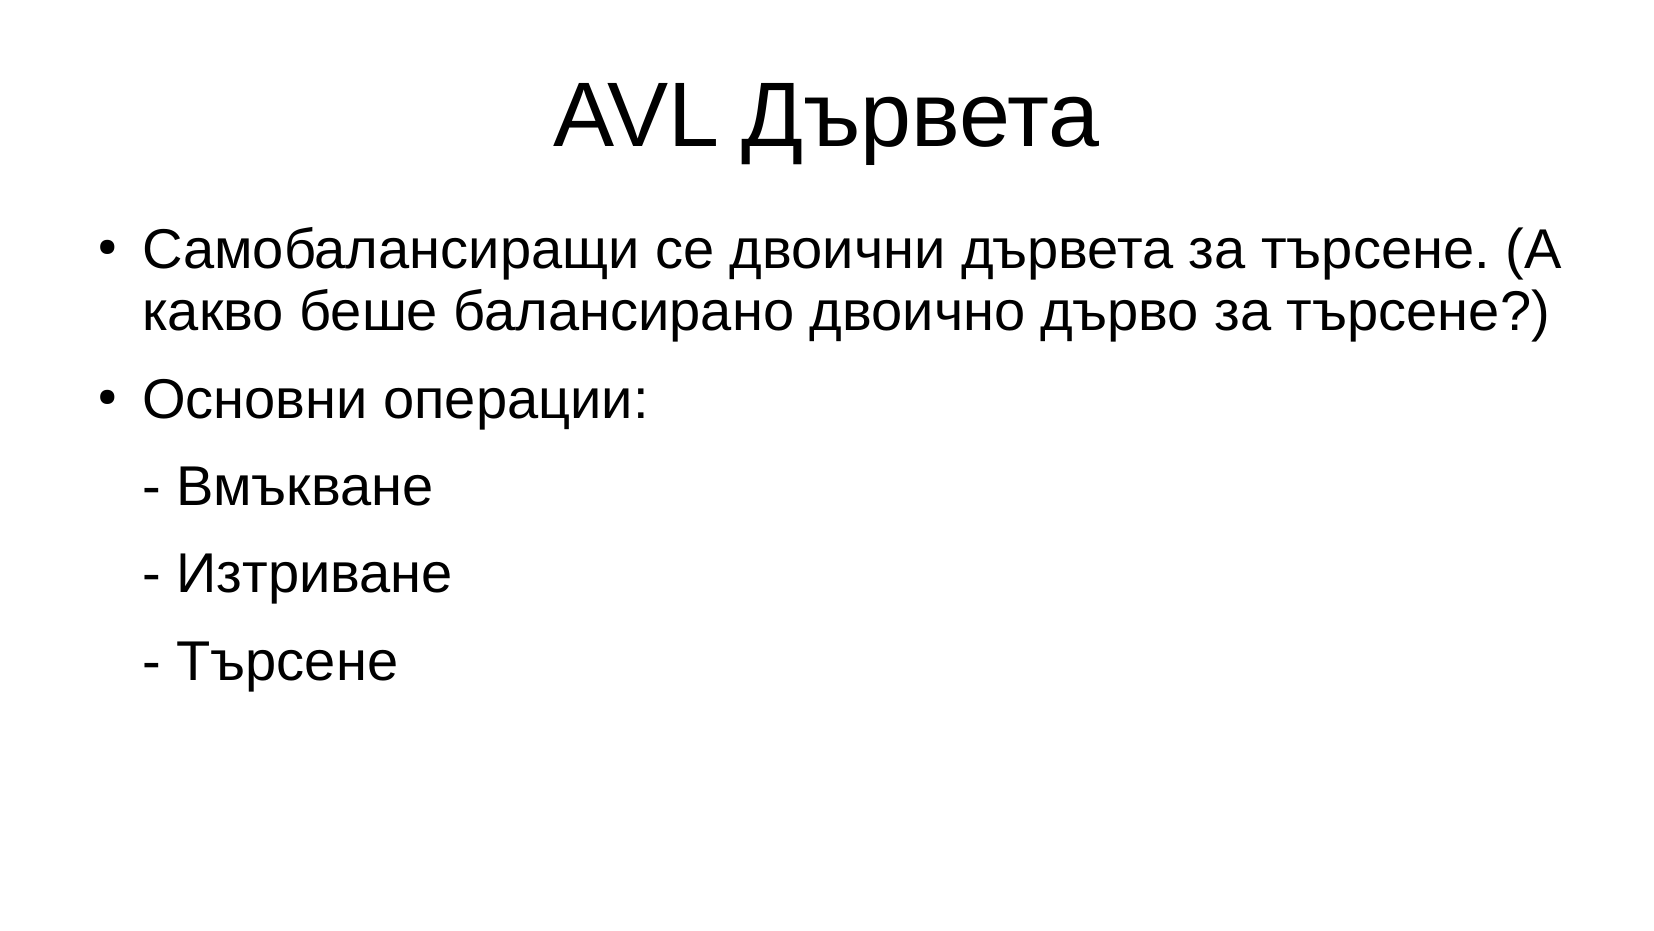

# AVL Дървета
Самобалансиращи се двоични дървета за търсене. (А какво беше балансирано двоично дърво за търсене?)
Основни операции:
- Вмъкване
- Изтриване
- Търсене